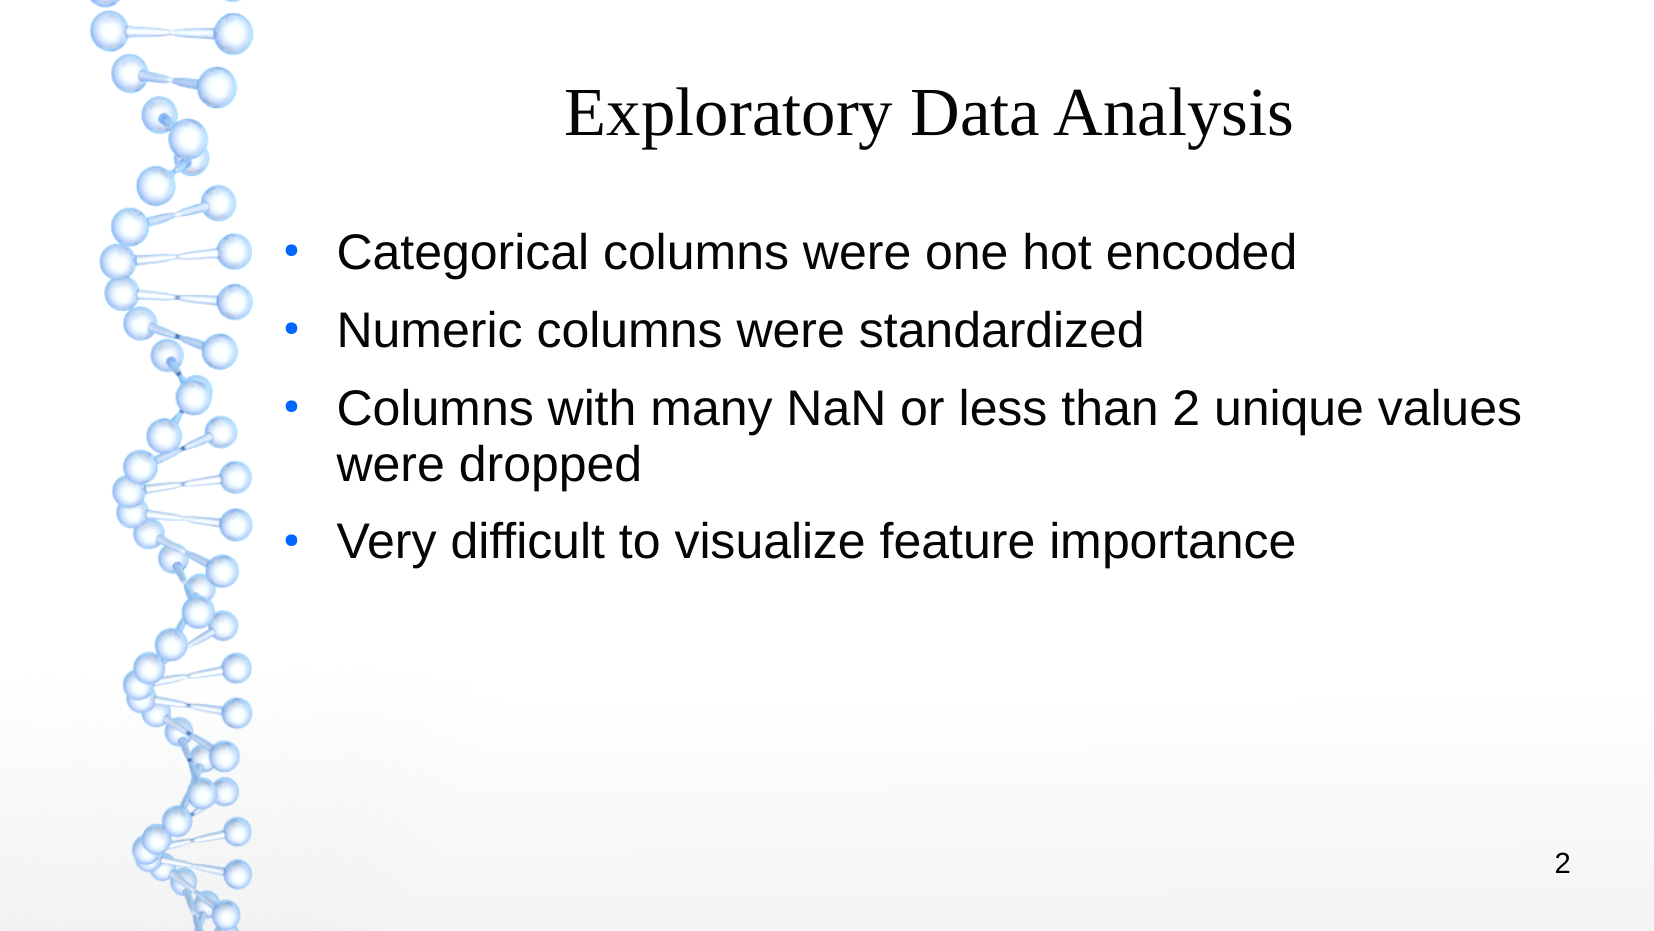

# Exploratory Data Analysis
Categorical columns were one hot encoded
Numeric columns were standardized
Columns with many NaN or less than 2 unique values were dropped
Very difficult to visualize feature importance
2